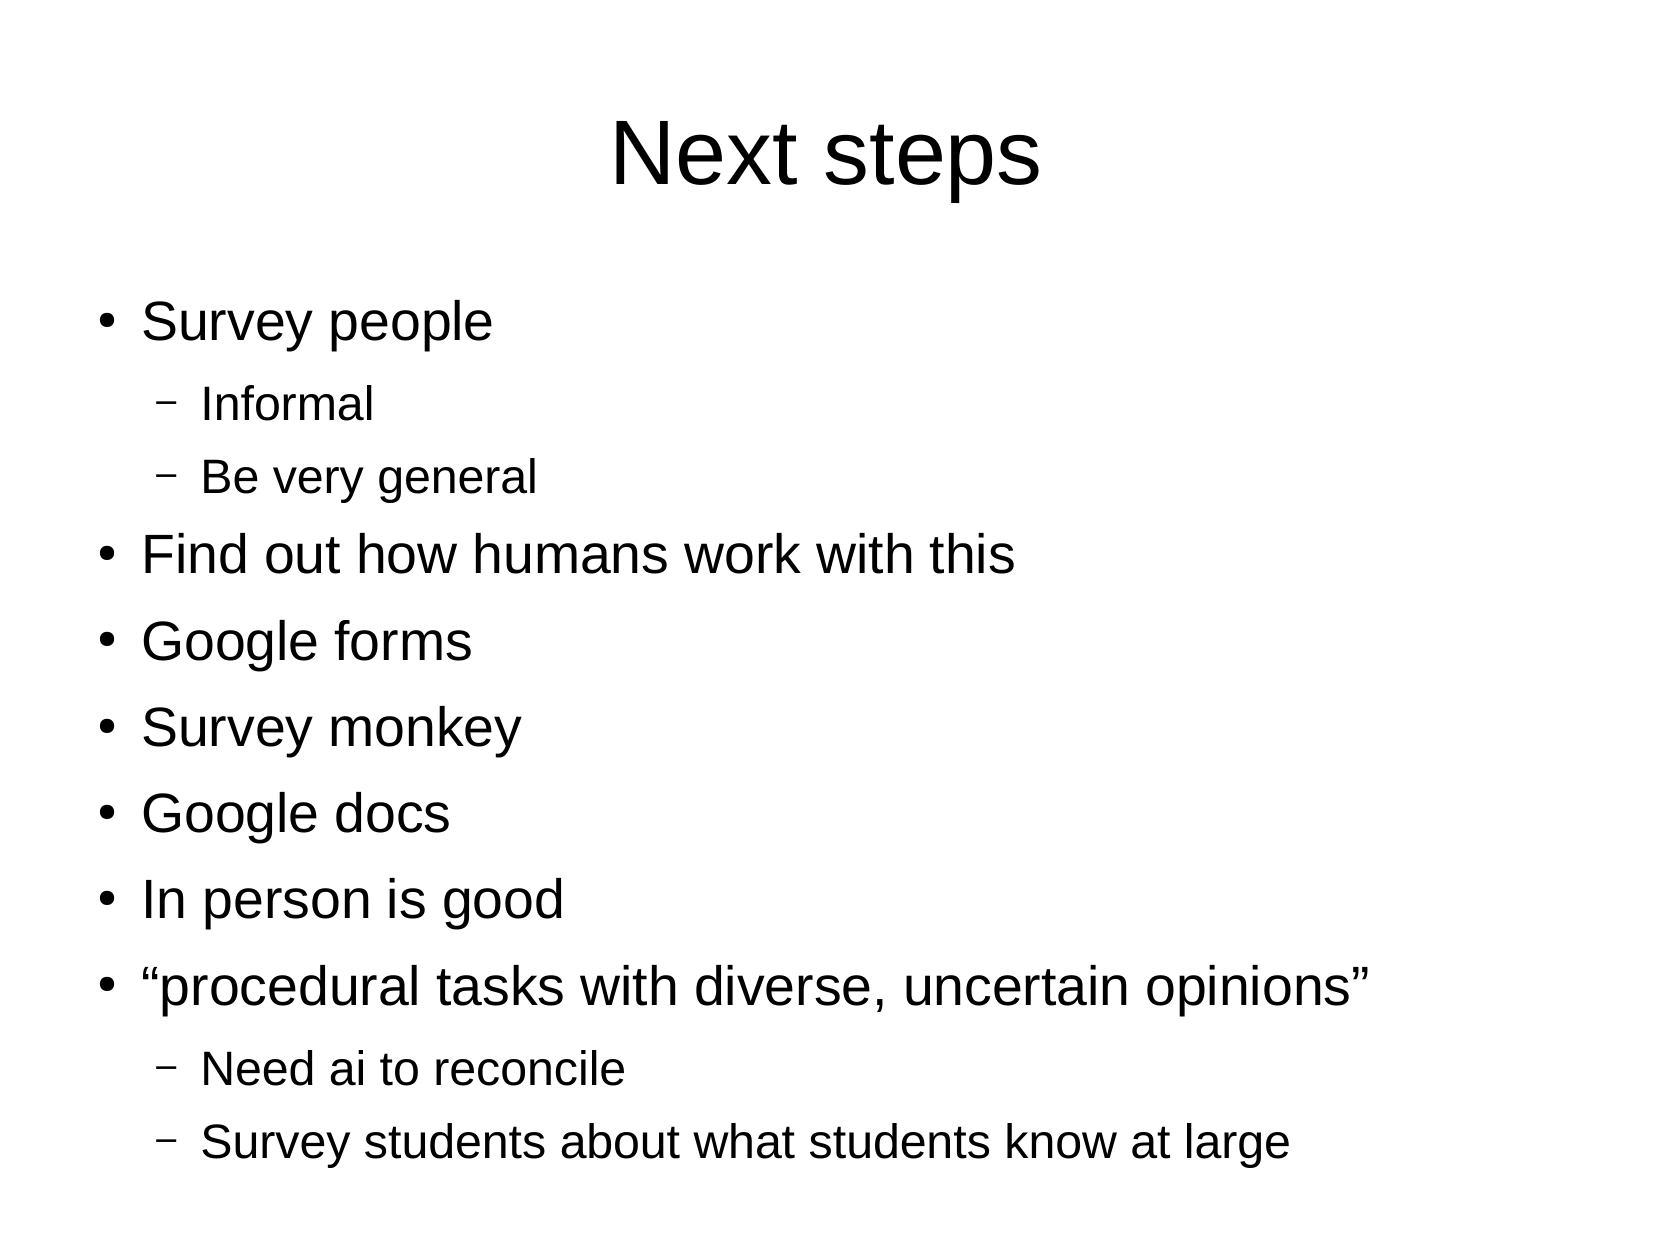

# Next steps
Survey people
Informal
Be very general
Find out how humans work with this
Google forms
Survey monkey
Google docs
In person is good
“procedural tasks with diverse, uncertain opinions”
Need ai to reconcile
Survey students about what students know at large